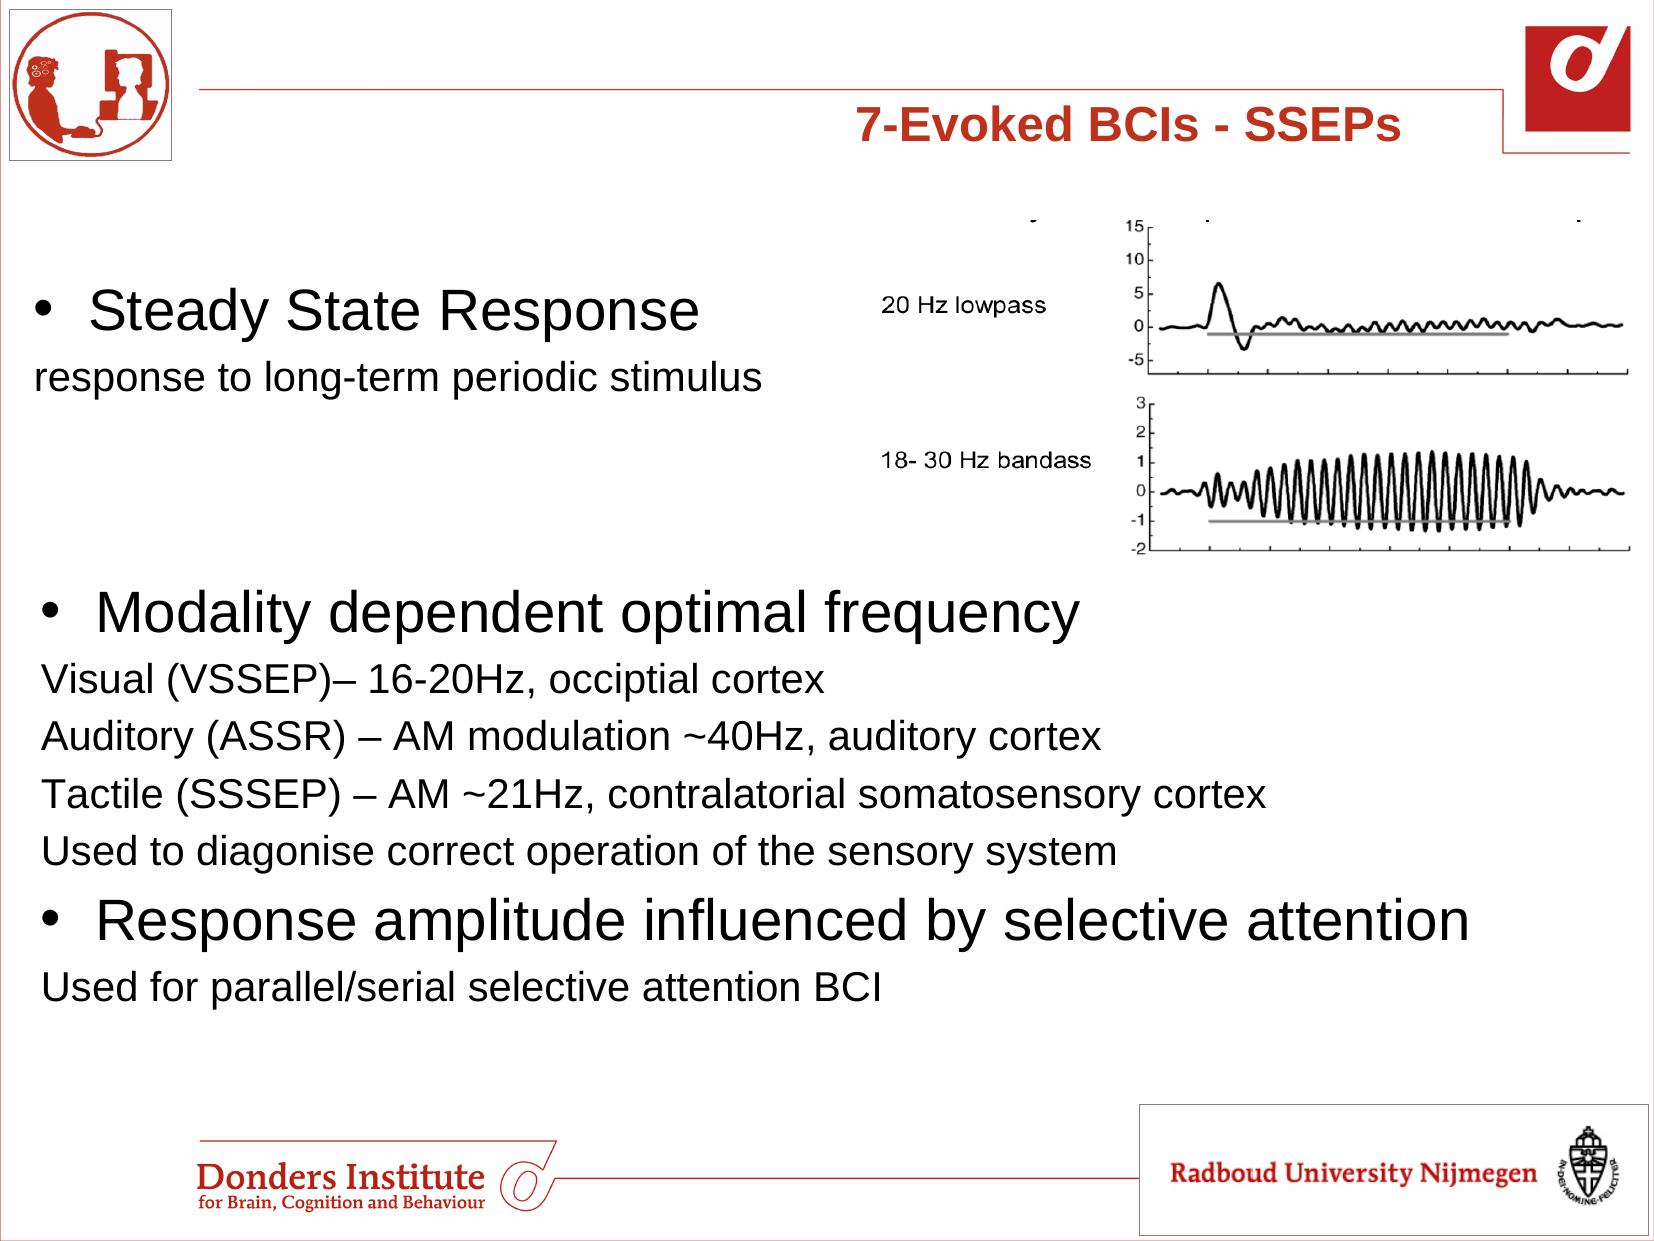

# 7-Evoked BCIs - SSEPs
Steady State Response
response to long-term periodic stimulus
Modality dependent optimal frequency
Visual (VSSEP)– 16-20Hz, occiptial cortex
Auditory (ASSR) – AM modulation ~40Hz, auditory cortex
Tactile (SSSEP) – AM ~21Hz, contralatorial somatosensory cortex
Used to diagonise correct operation of the sensory system
Response amplitude influenced by selective attention
Used for parallel/serial selective attention BCI